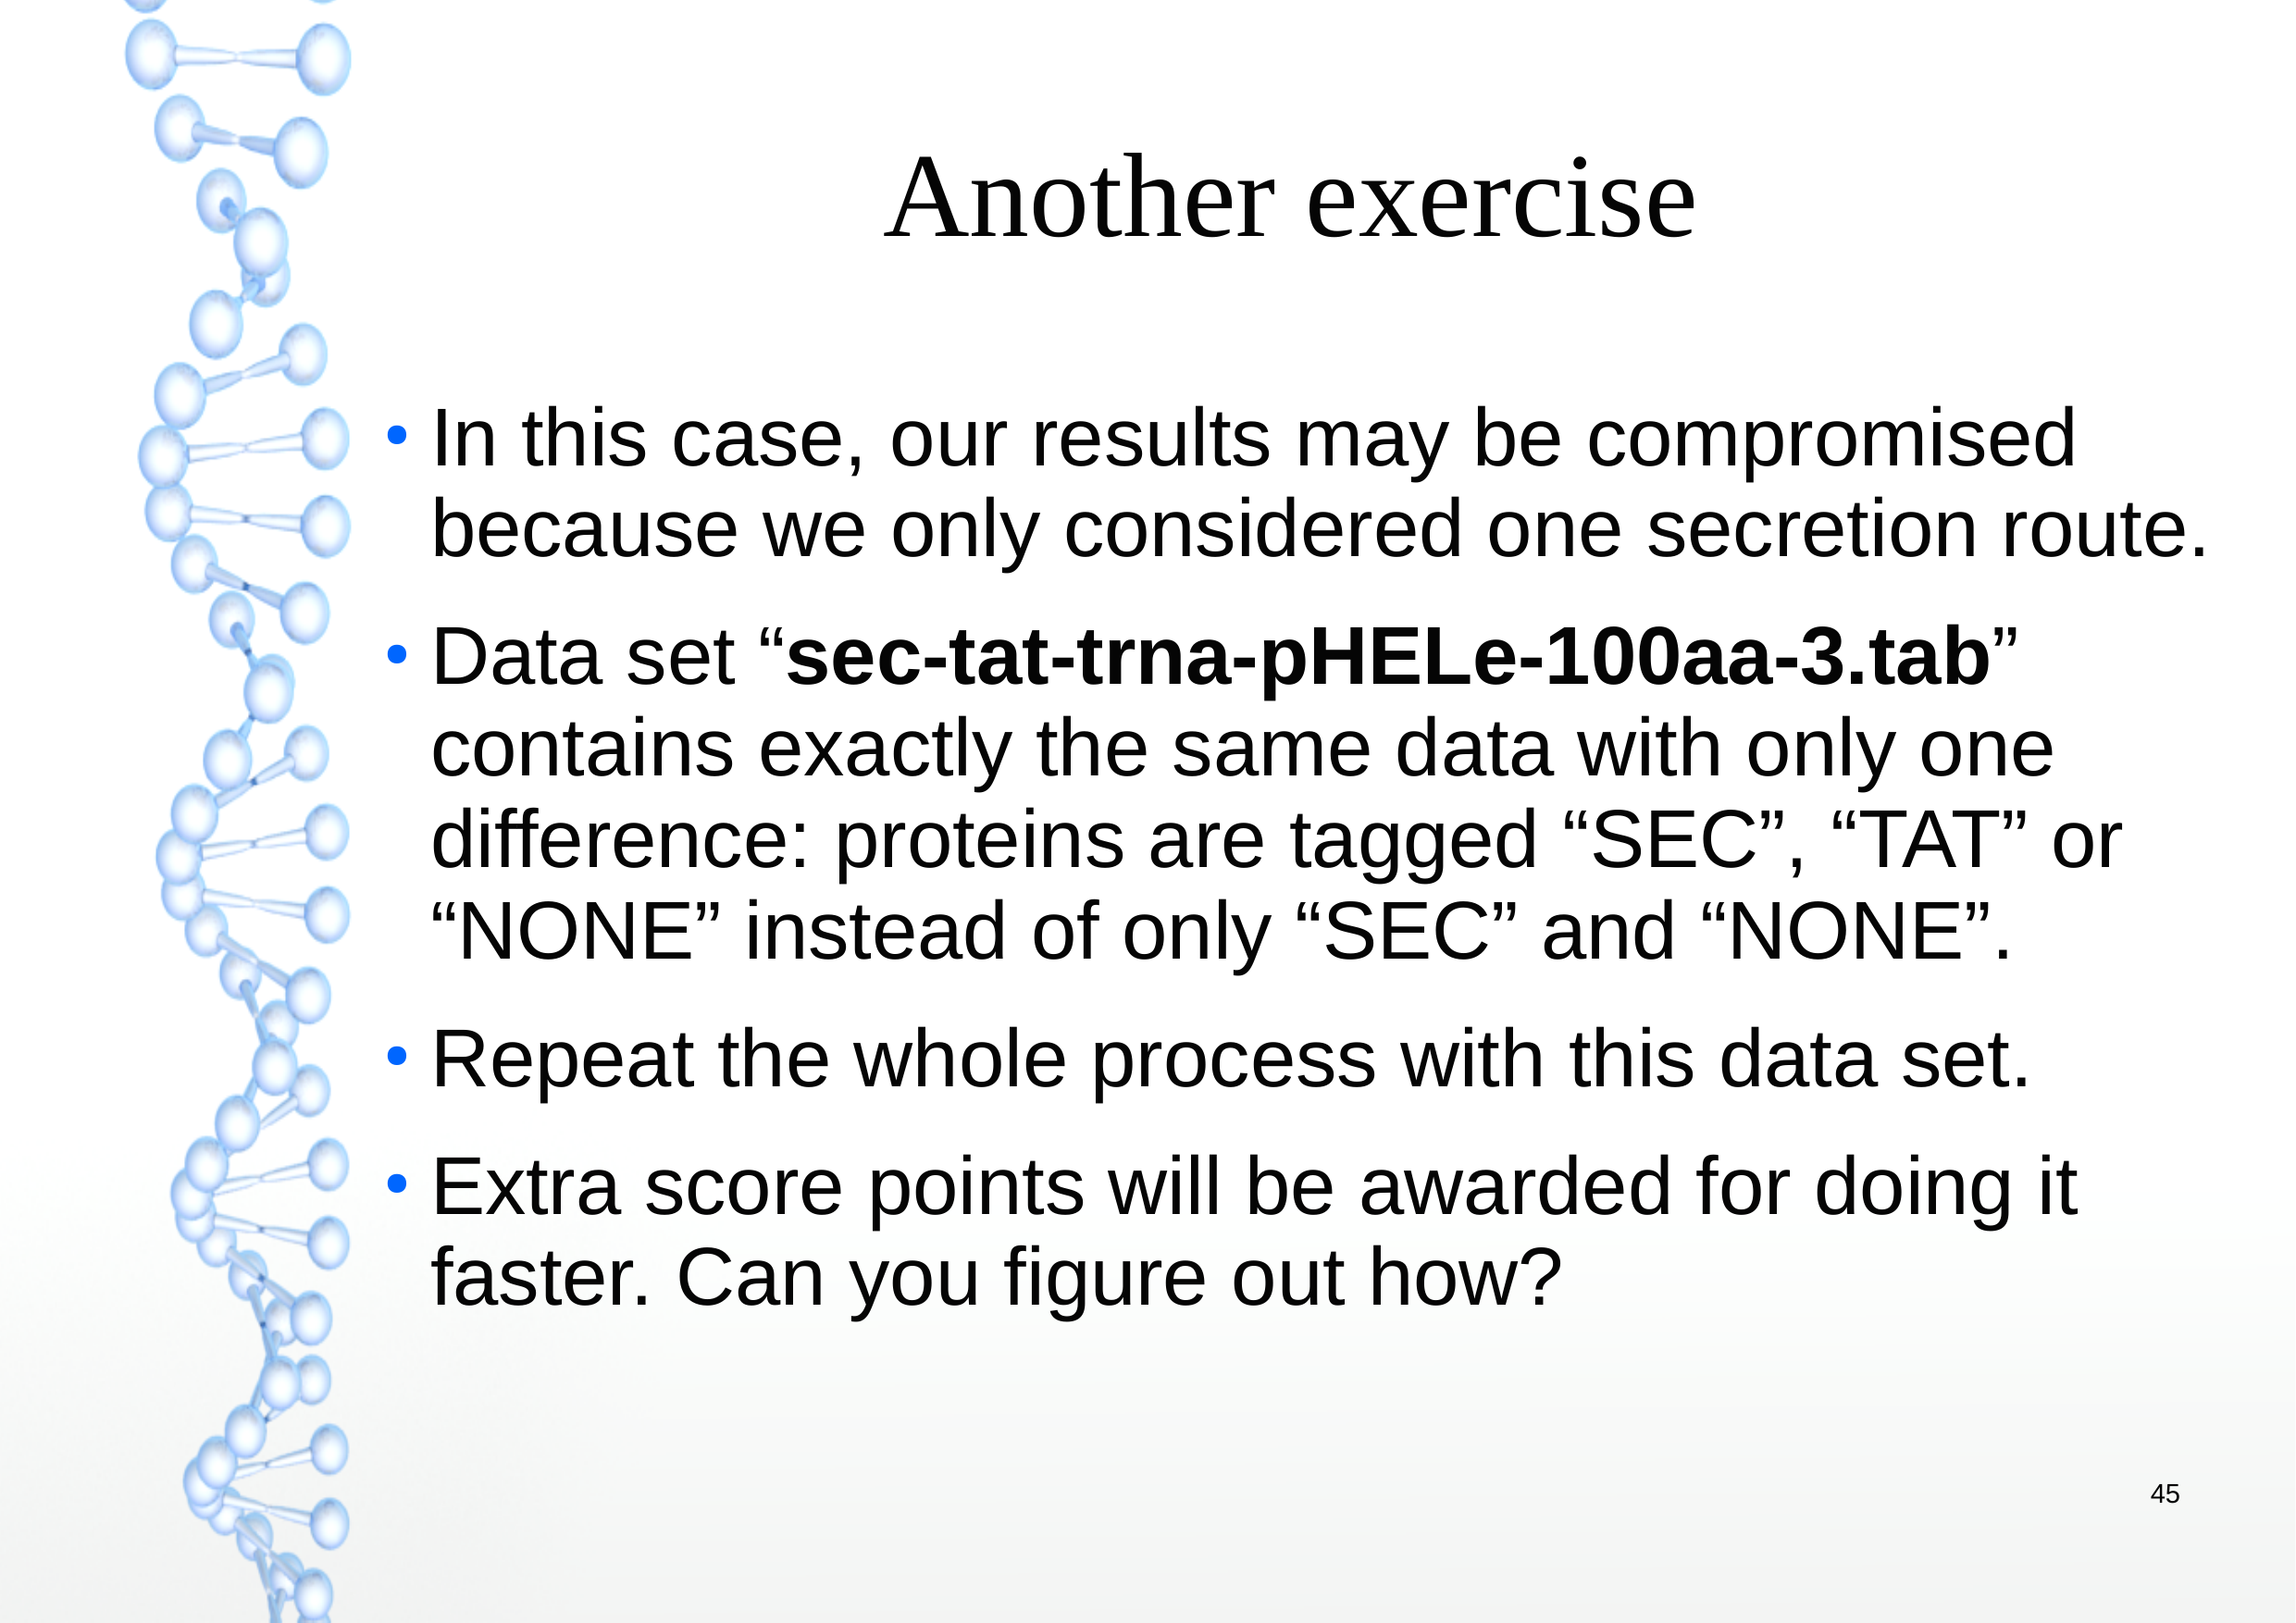

# Another exercise
In this case, our results may be compromised because we only considered one secretion route.
Data set “sec-tat-trna-pHELe-100aa-3.tab” contains exactly the same data with only one difference: proteins are tagged “SEC”, “TAT” or “NONE” instead of only “SEC” and “NONE”.
Repeat the whole process with this data set.
Extra score points will be awarded for doing it faster. Can you figure out how?
45